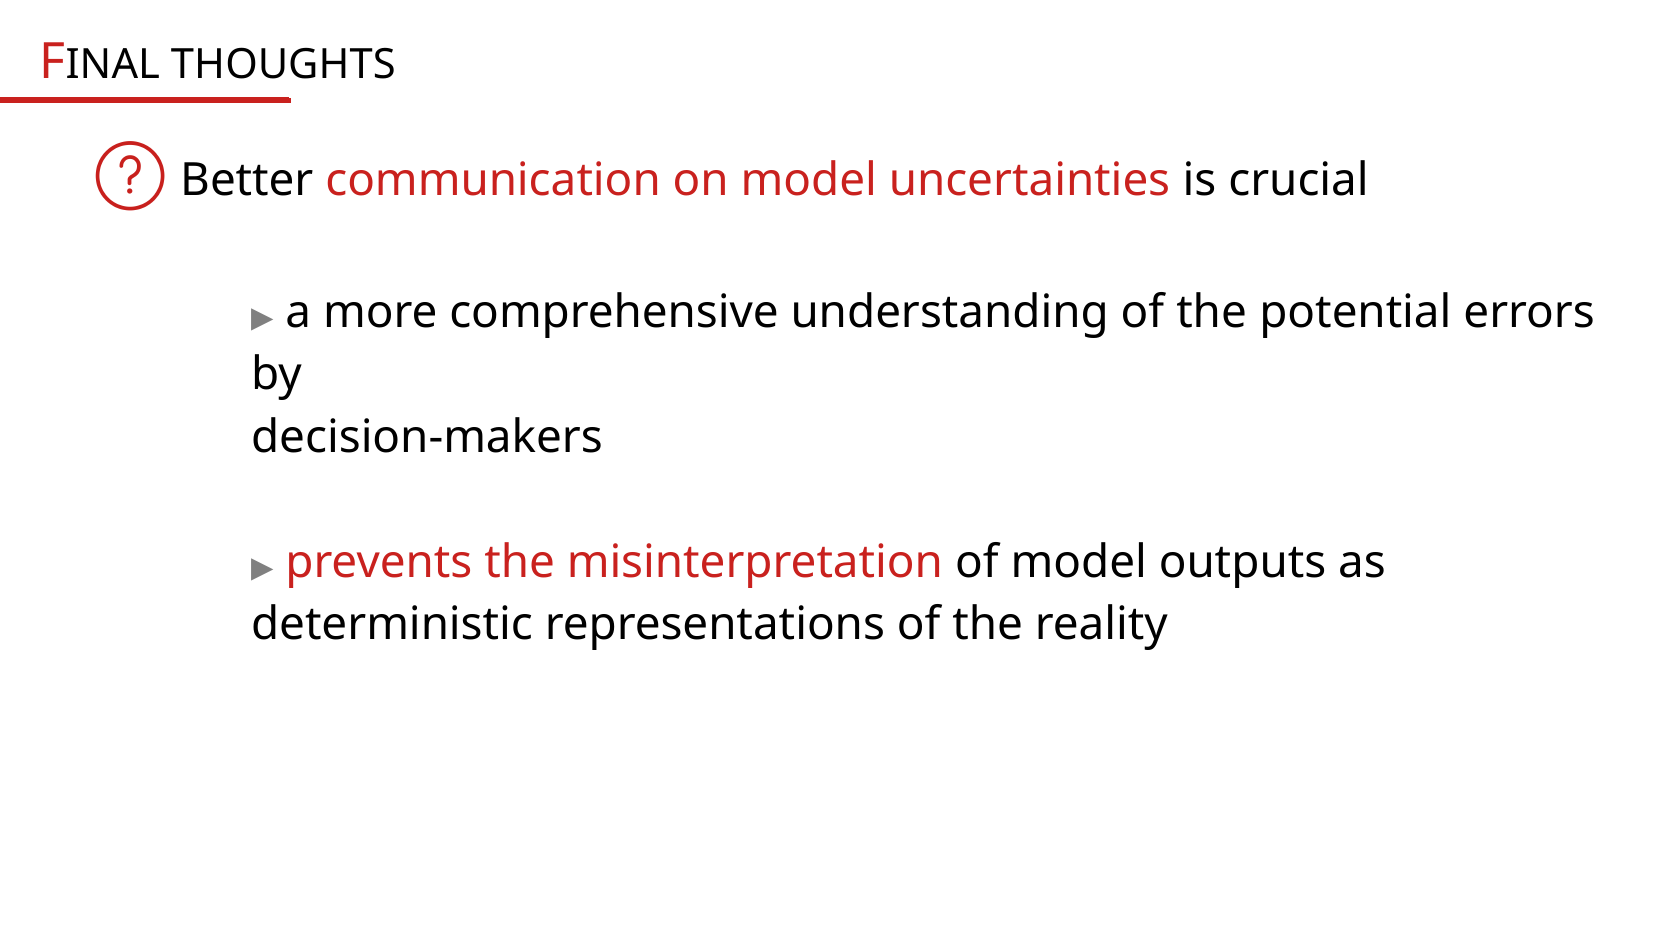

FINAL THOUGHTS
Better communication on model uncertainties is crucial
▶ a more comprehensive understanding of the potential errors by
decision-makers
▶ prevents the misinterpretation of model outputs as deterministic representations of the reality